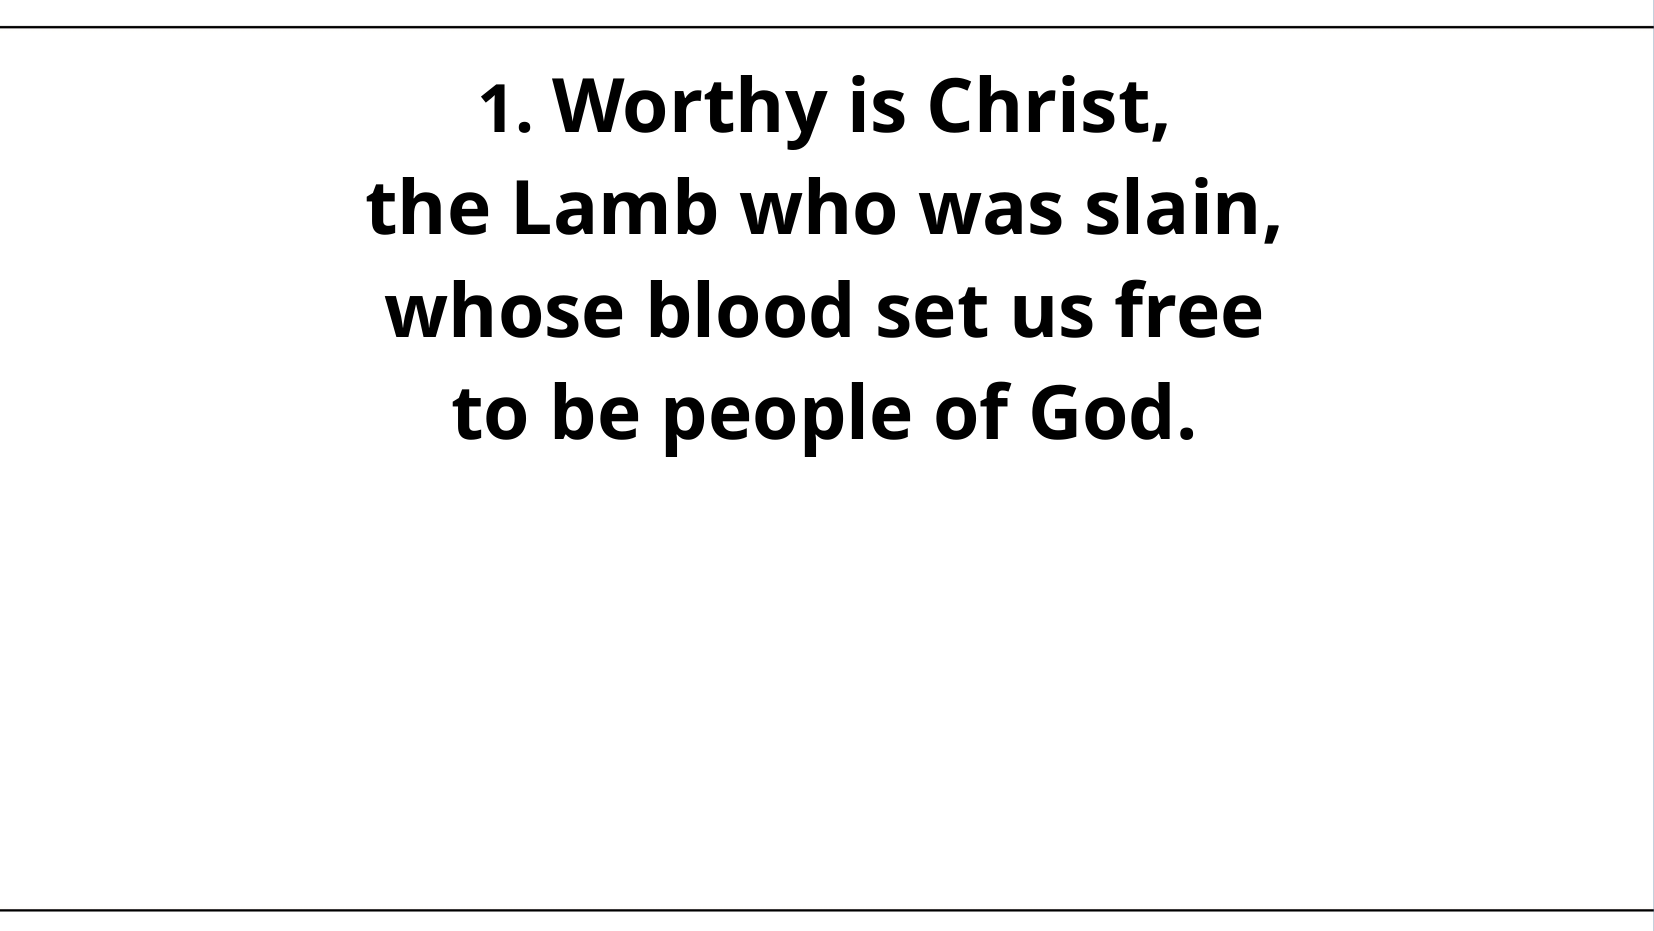

1. Worthy is Christ,
the Lamb who was slain,
whose blood set us free
to be people of God.